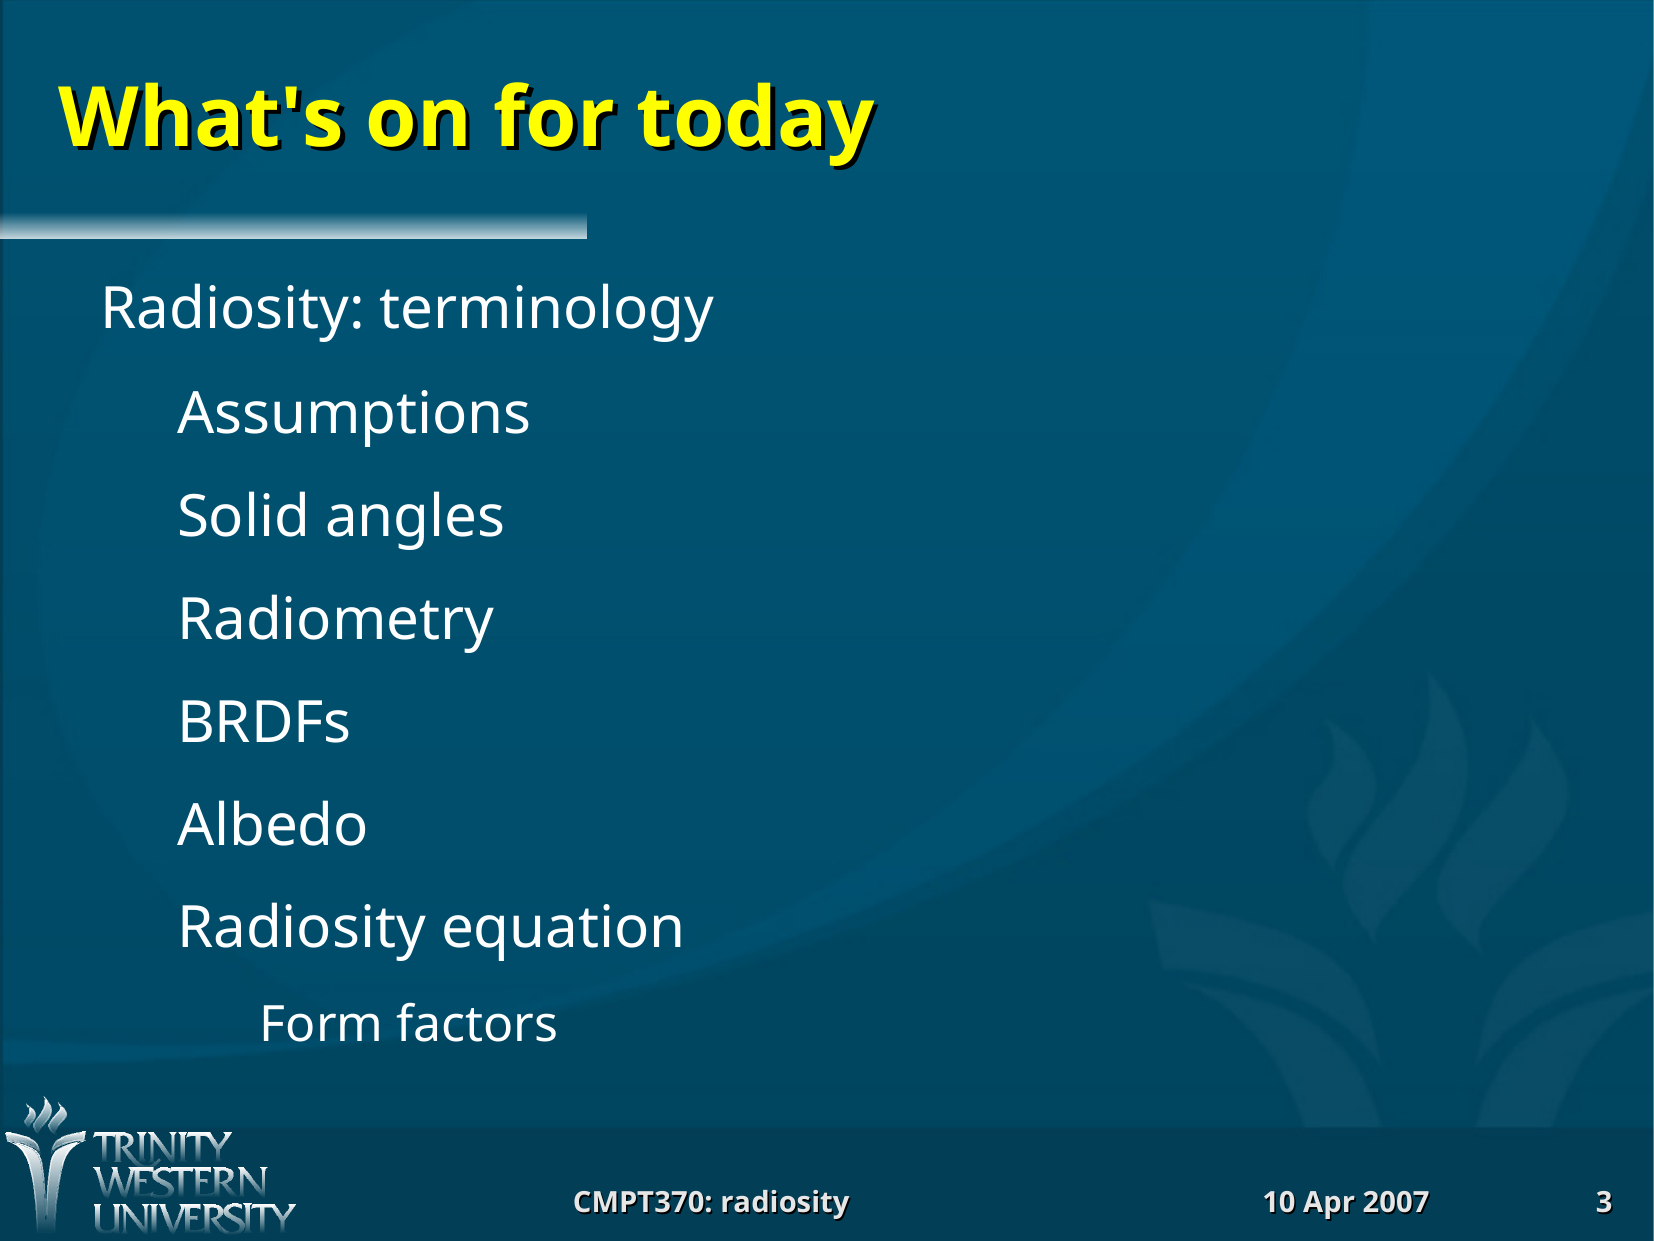

# What's on for today
Radiosity: terminology
Assumptions
Solid angles
Radiometry
BRDFs
Albedo
Radiosity equation
Form factors
CMPT370: radiosity
10 Apr 2007
3